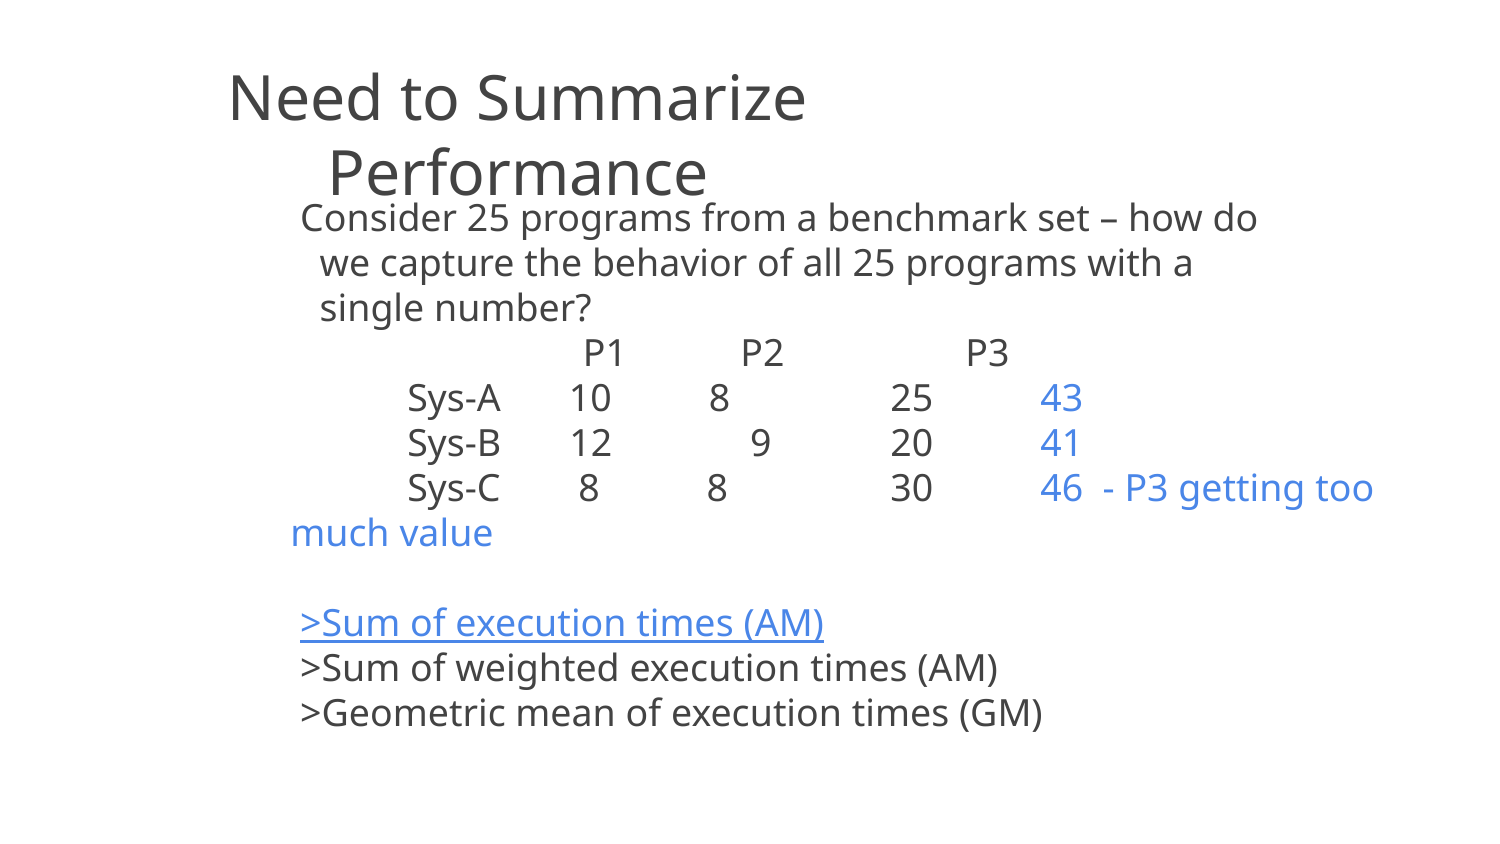

Need to Summarize Performance
 Consider 25 programs from a benchmark set – how do
 we capture the behavior of all 25 programs with a
 single number?
 P1 	P2 	P3
 Sys-A 10 8 	25		43
 Sys-B 12 	 9 	20		41
 Sys-C 8 8 	30		46 - P3 getting too much value
 >Sum of execution times (AM)
 >Sum of weighted execution times (AM)
 >Geometric mean of execution times (GM)